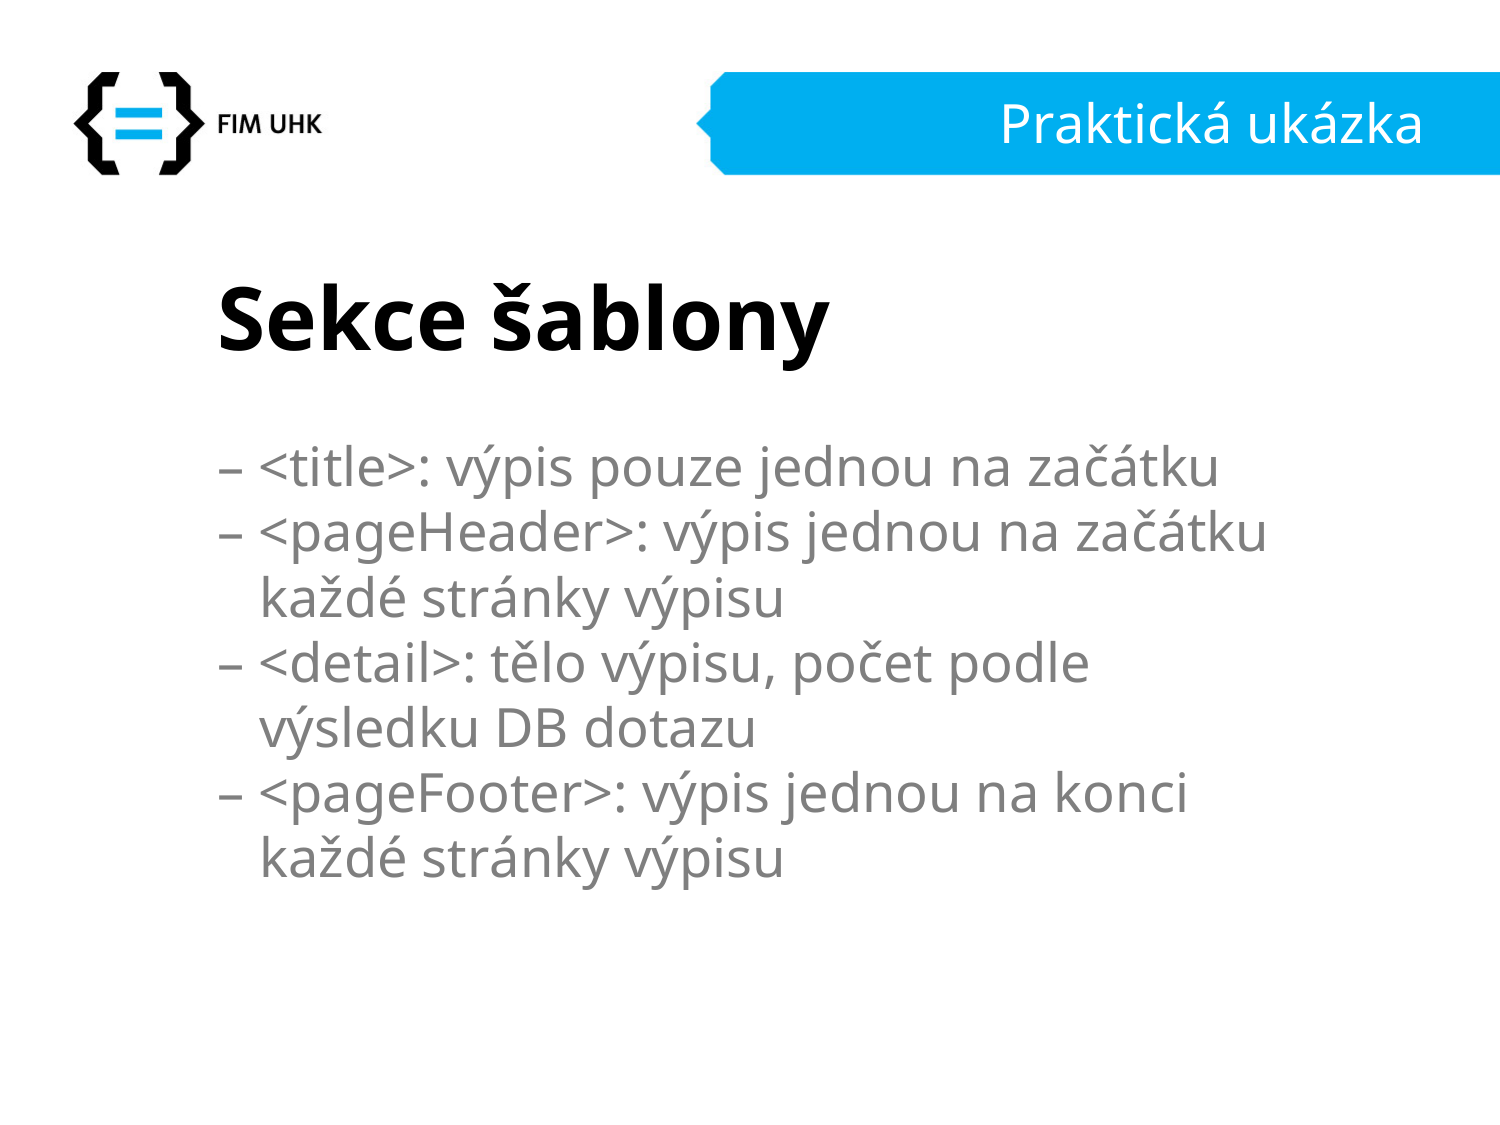

# Praktická ukázka
Sekce šablony
– <title>: výpis pouze jednou na začátku
– <pageHeader>: výpis jednou na začátku
 každé stránky výpisu
– <detail>: tělo výpisu, počet podle
 výsledku DB dotazu
– <pageFooter>: výpis jednou na konci
 každé stránky výpisu